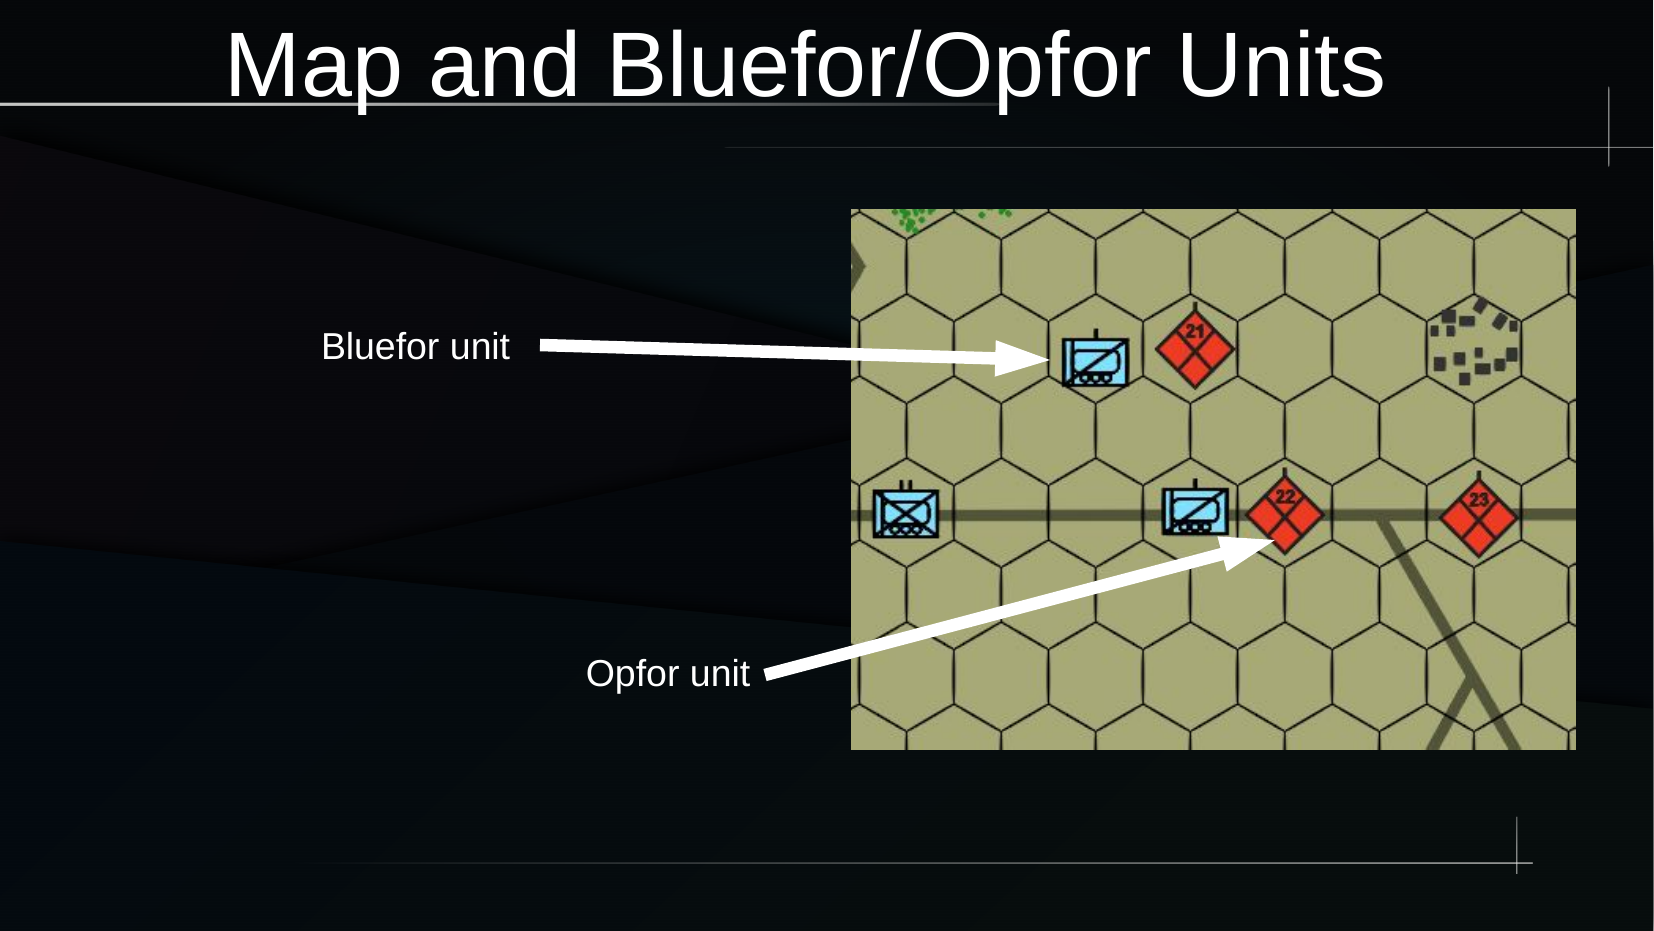

# Map and Bluefor/Opfor Units
Bluefor unit
Opfor unit